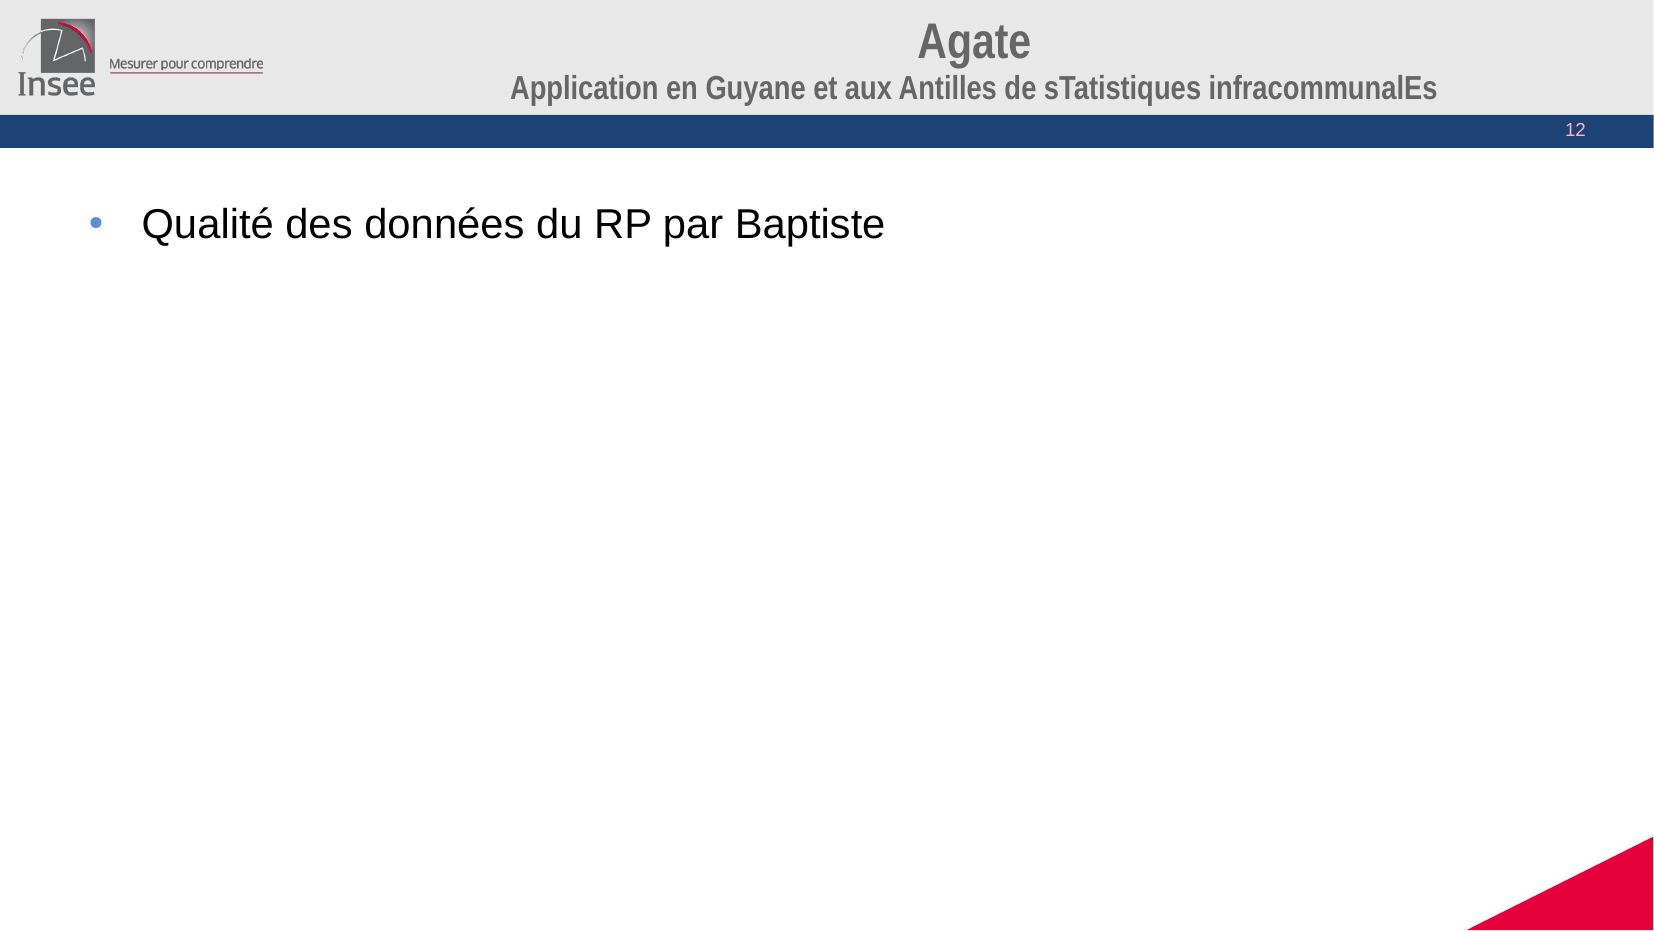

# Agate Application en Guyane et aux Antilles de sTatistiques infracommunalEs
12
Qualité des données du RP par Baptiste